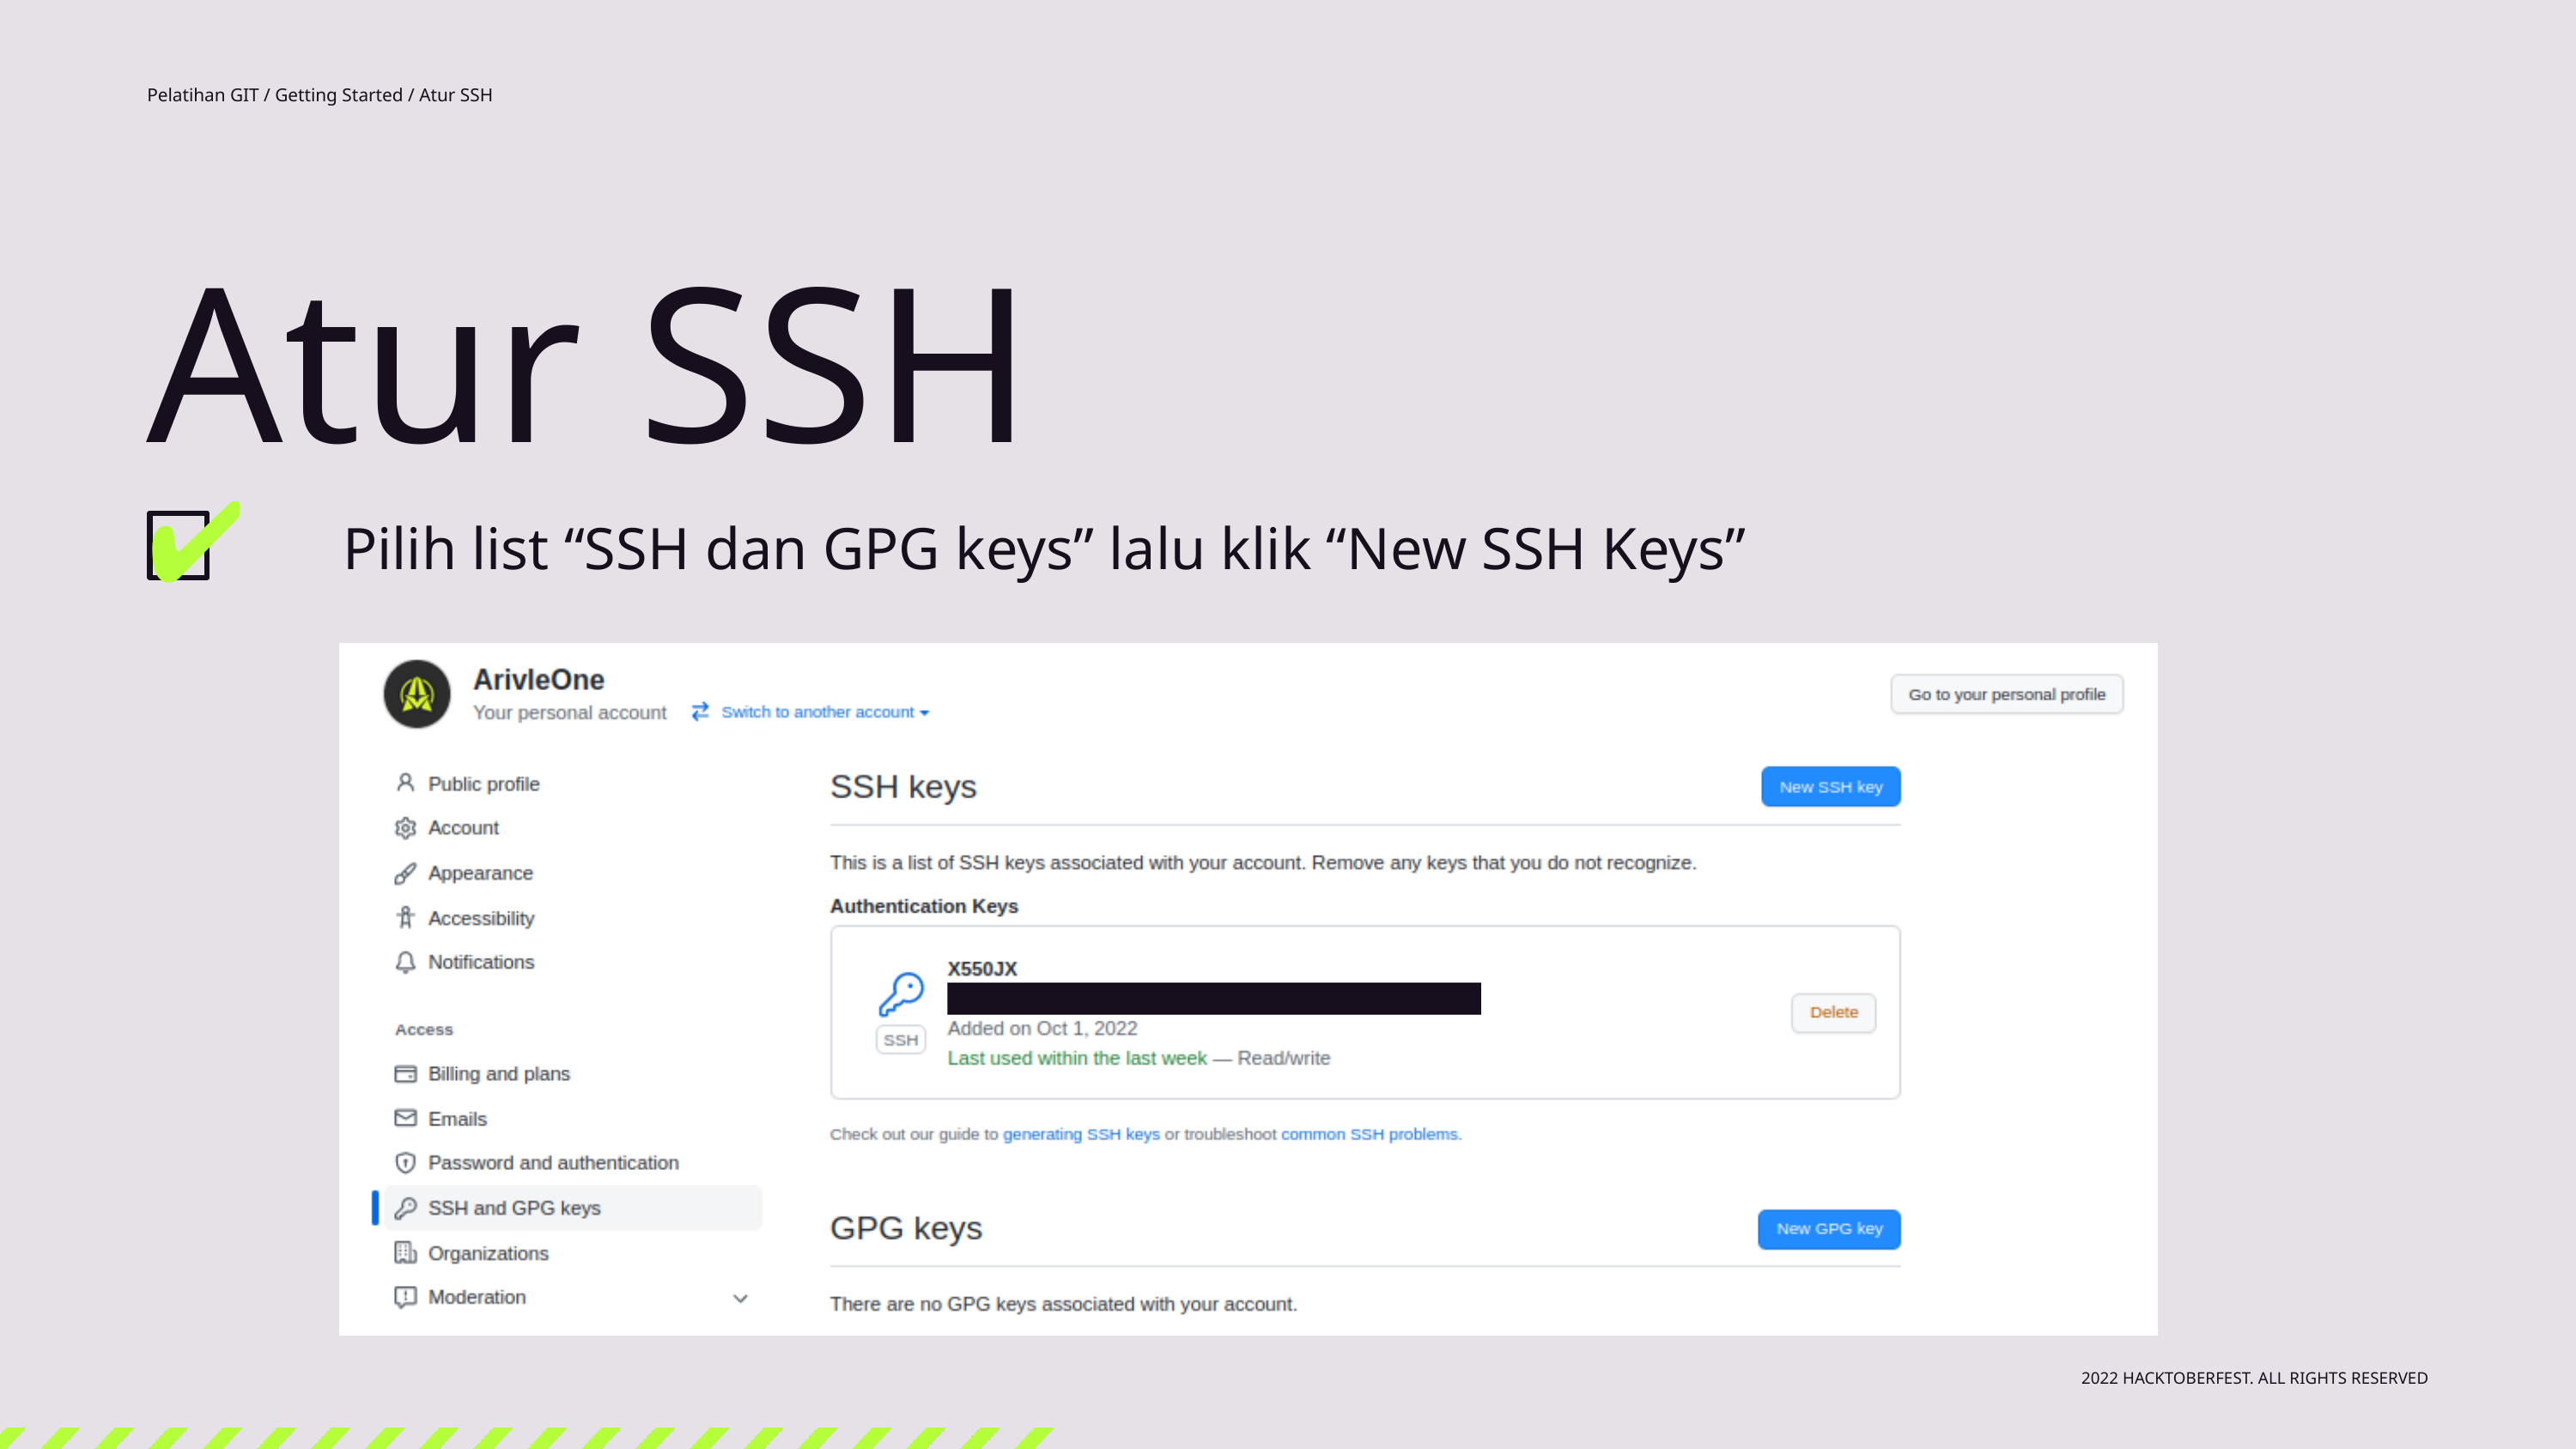

Pelatihan GIT / Getting Started / Atur SSH
Atur SSH

Pilih list “SSH dan GPG keys” lalu klik “New SSH Keys”
2022 HACKTOBERFEST. ALL RIGHTS RESERVED